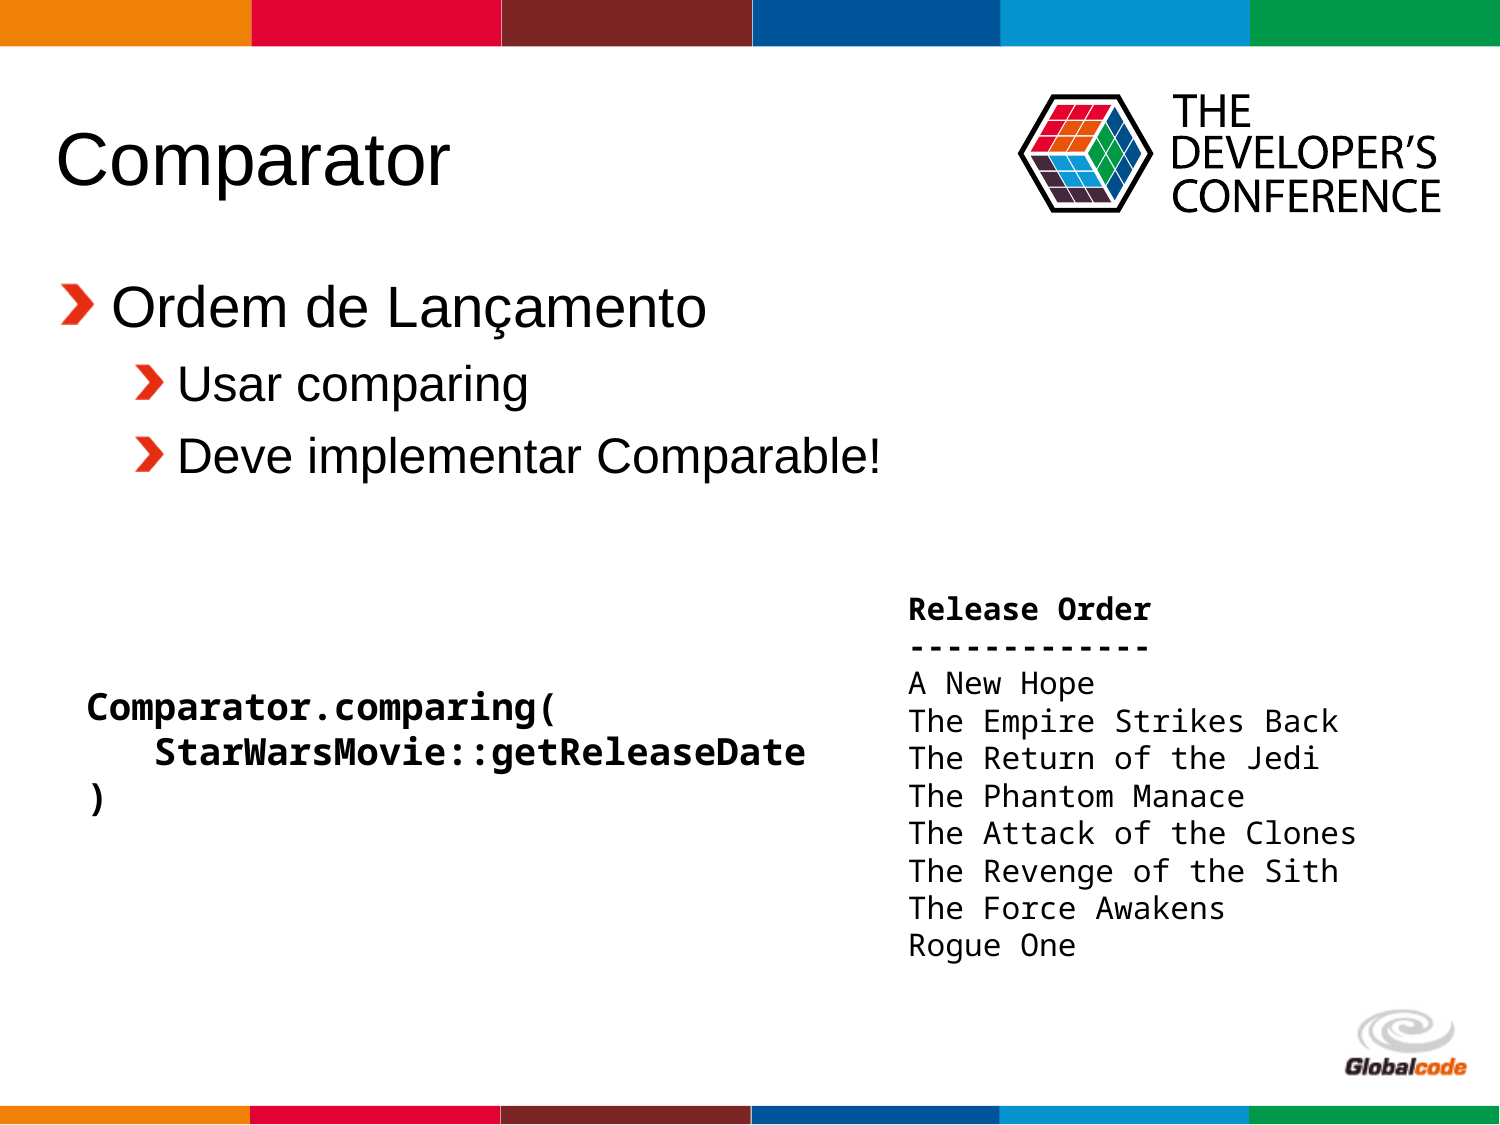

# Comparator
Ordem de Lançamento
Usar comparing
Deve implementar Comparable!
Release Order
-------------
A New Hope
The Empire Strikes Back
The Return of the Jedi
The Phantom Manace
The Attack of the Clones
The Revenge of the Sith
The Force Awakens
Rogue One
Comparator.comparing(
 StarWarsMovie::getReleaseDate
)